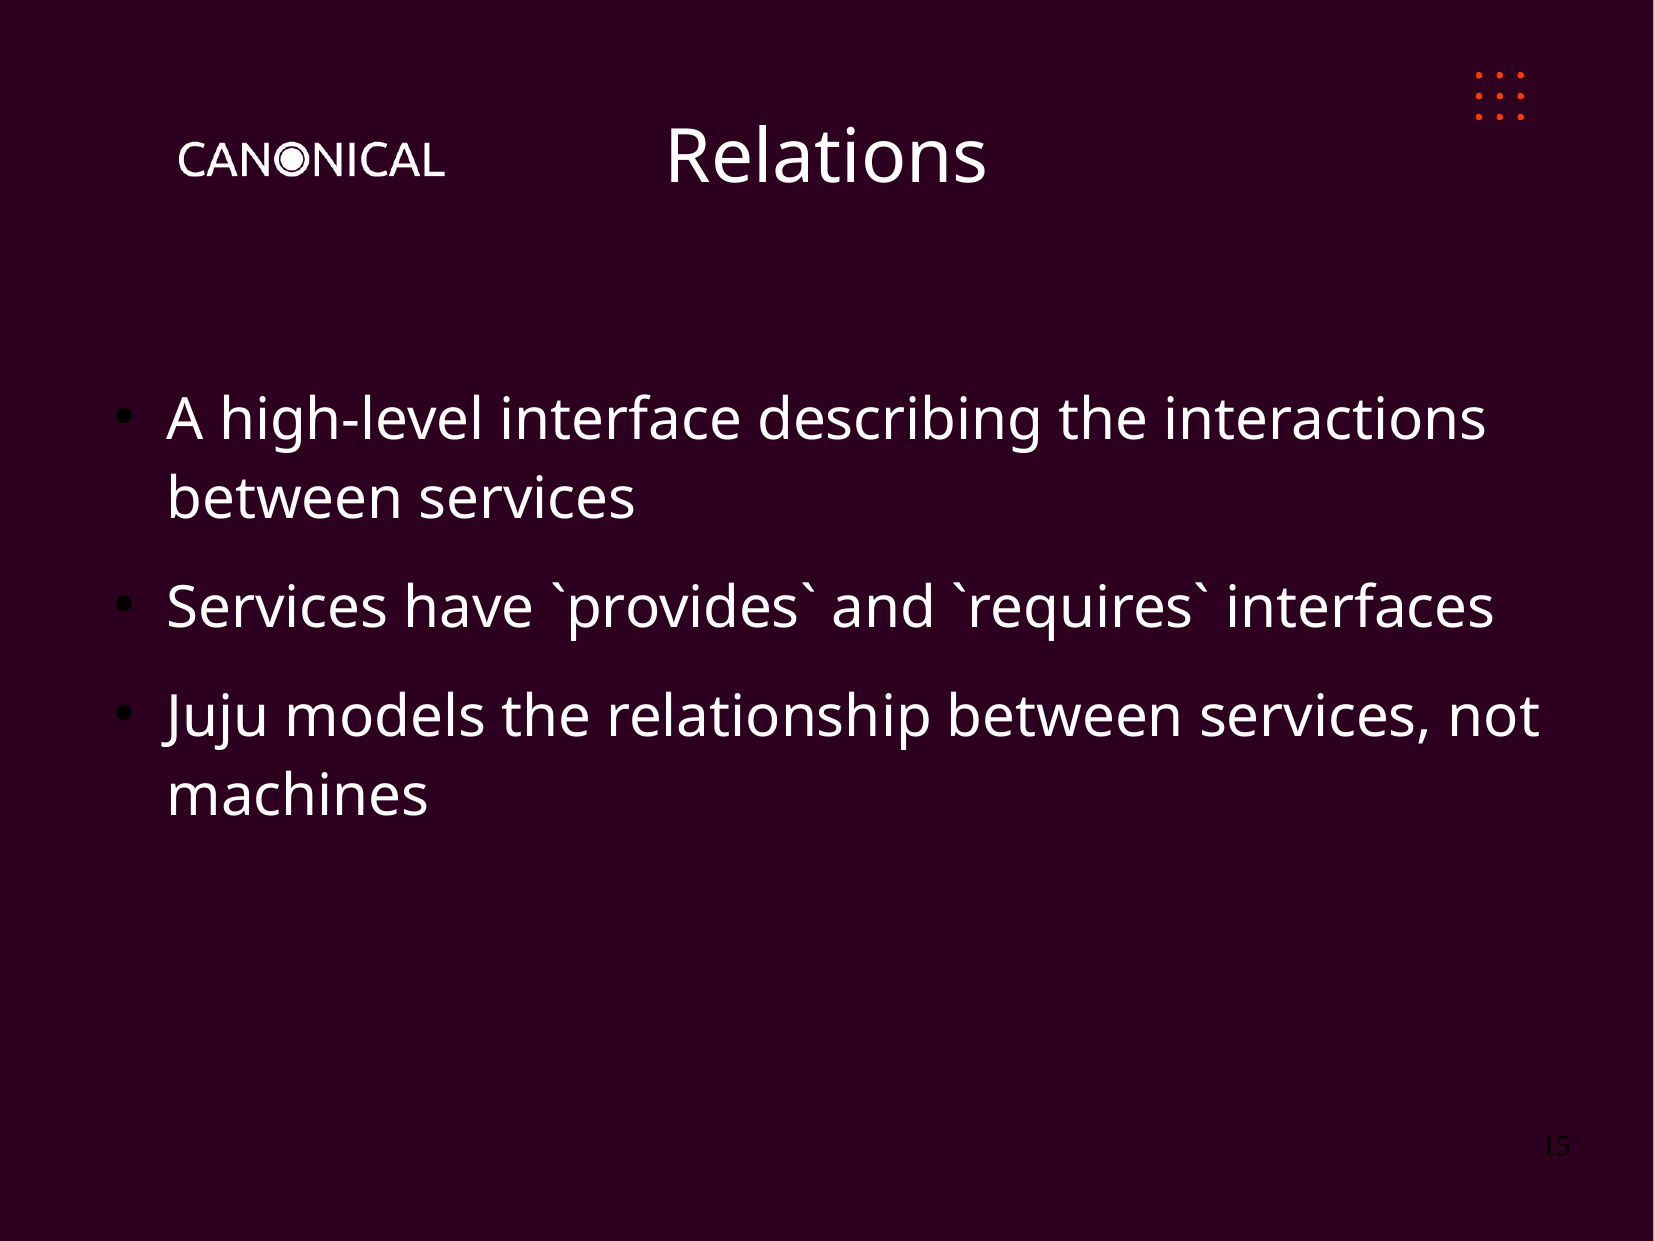

# Relations
A high-level interface describing the interactions between services
Services have `provides` and `requires` interfaces
Juju models the relationship between services, not machines
15